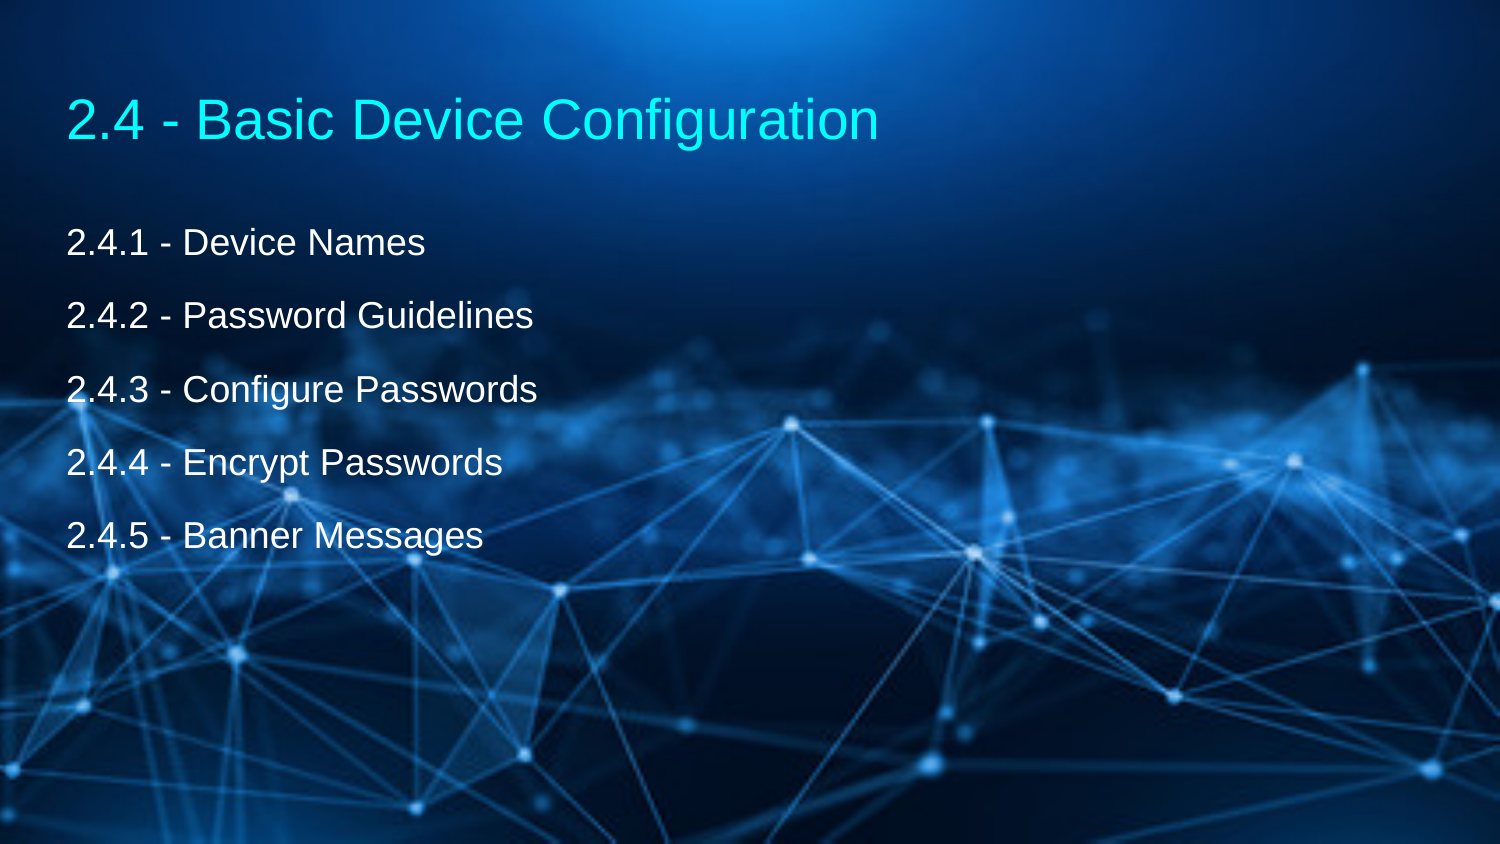

# 2.4 - Basic Device Configuration
2.4.1 - Device Names
2.4.2 - Password Guidelines
2.4.3 - Configure Passwords
2.4.4 - Encrypt Passwords
2.4.5 - Banner Messages